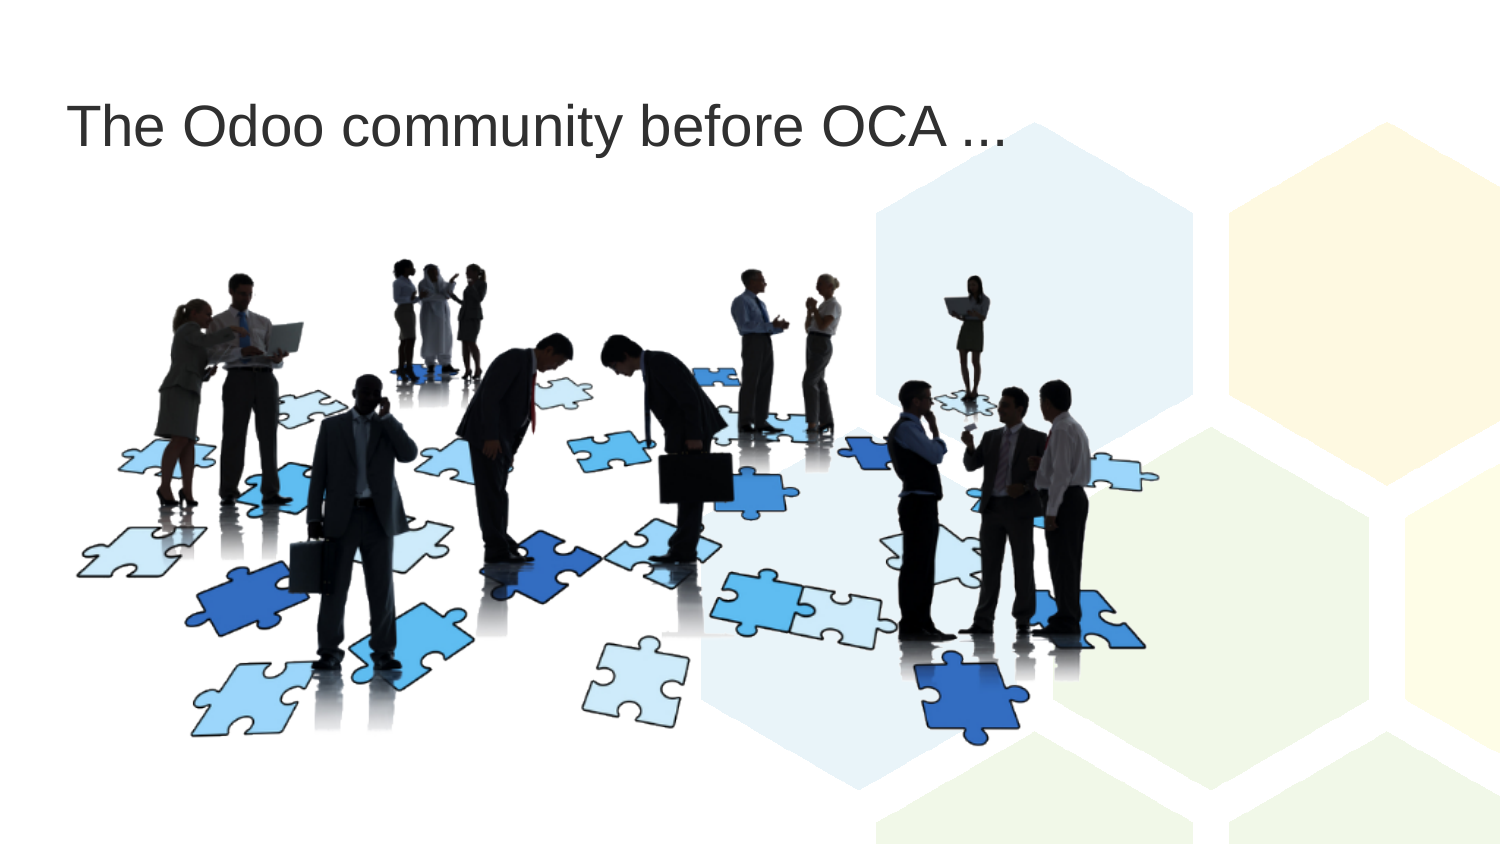

# The Odoo community before OCA ...